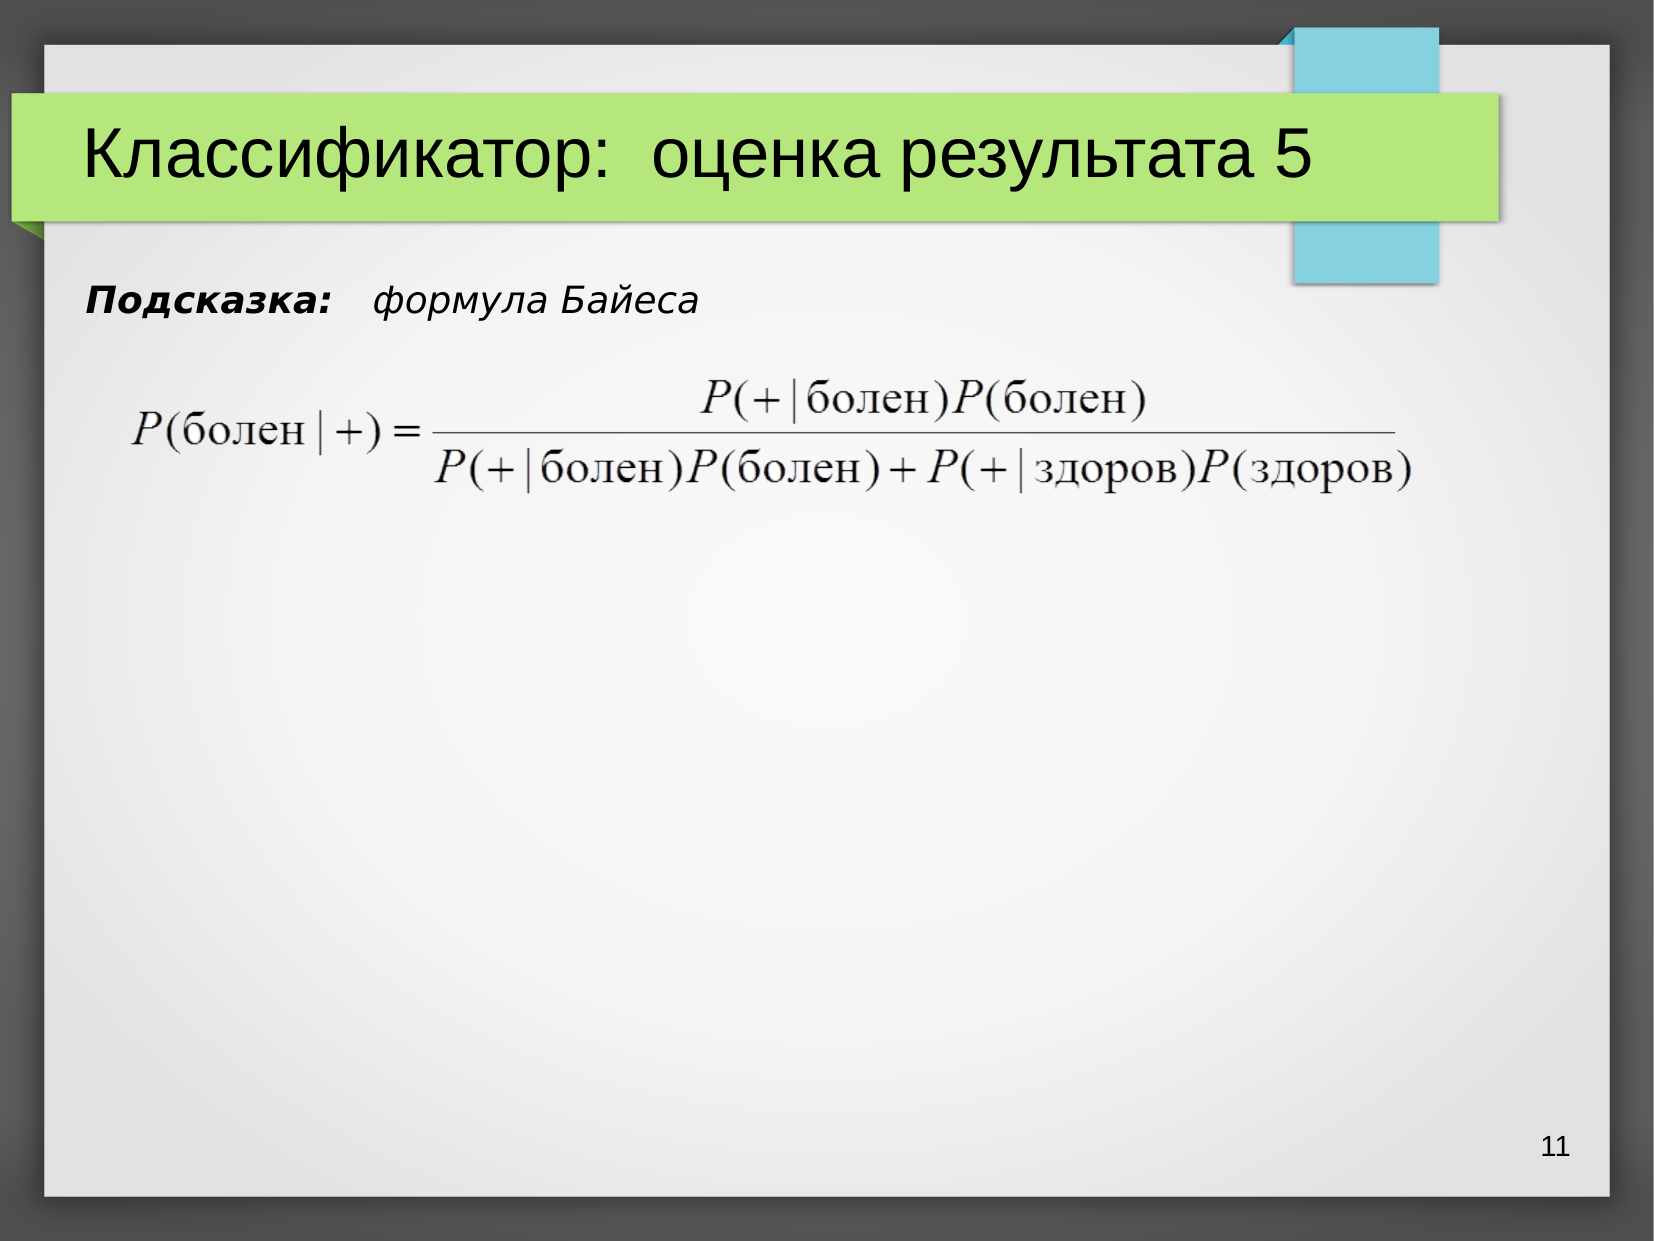

# Классификатор: оценка результата 5
Подсказка: формула Байеса
11